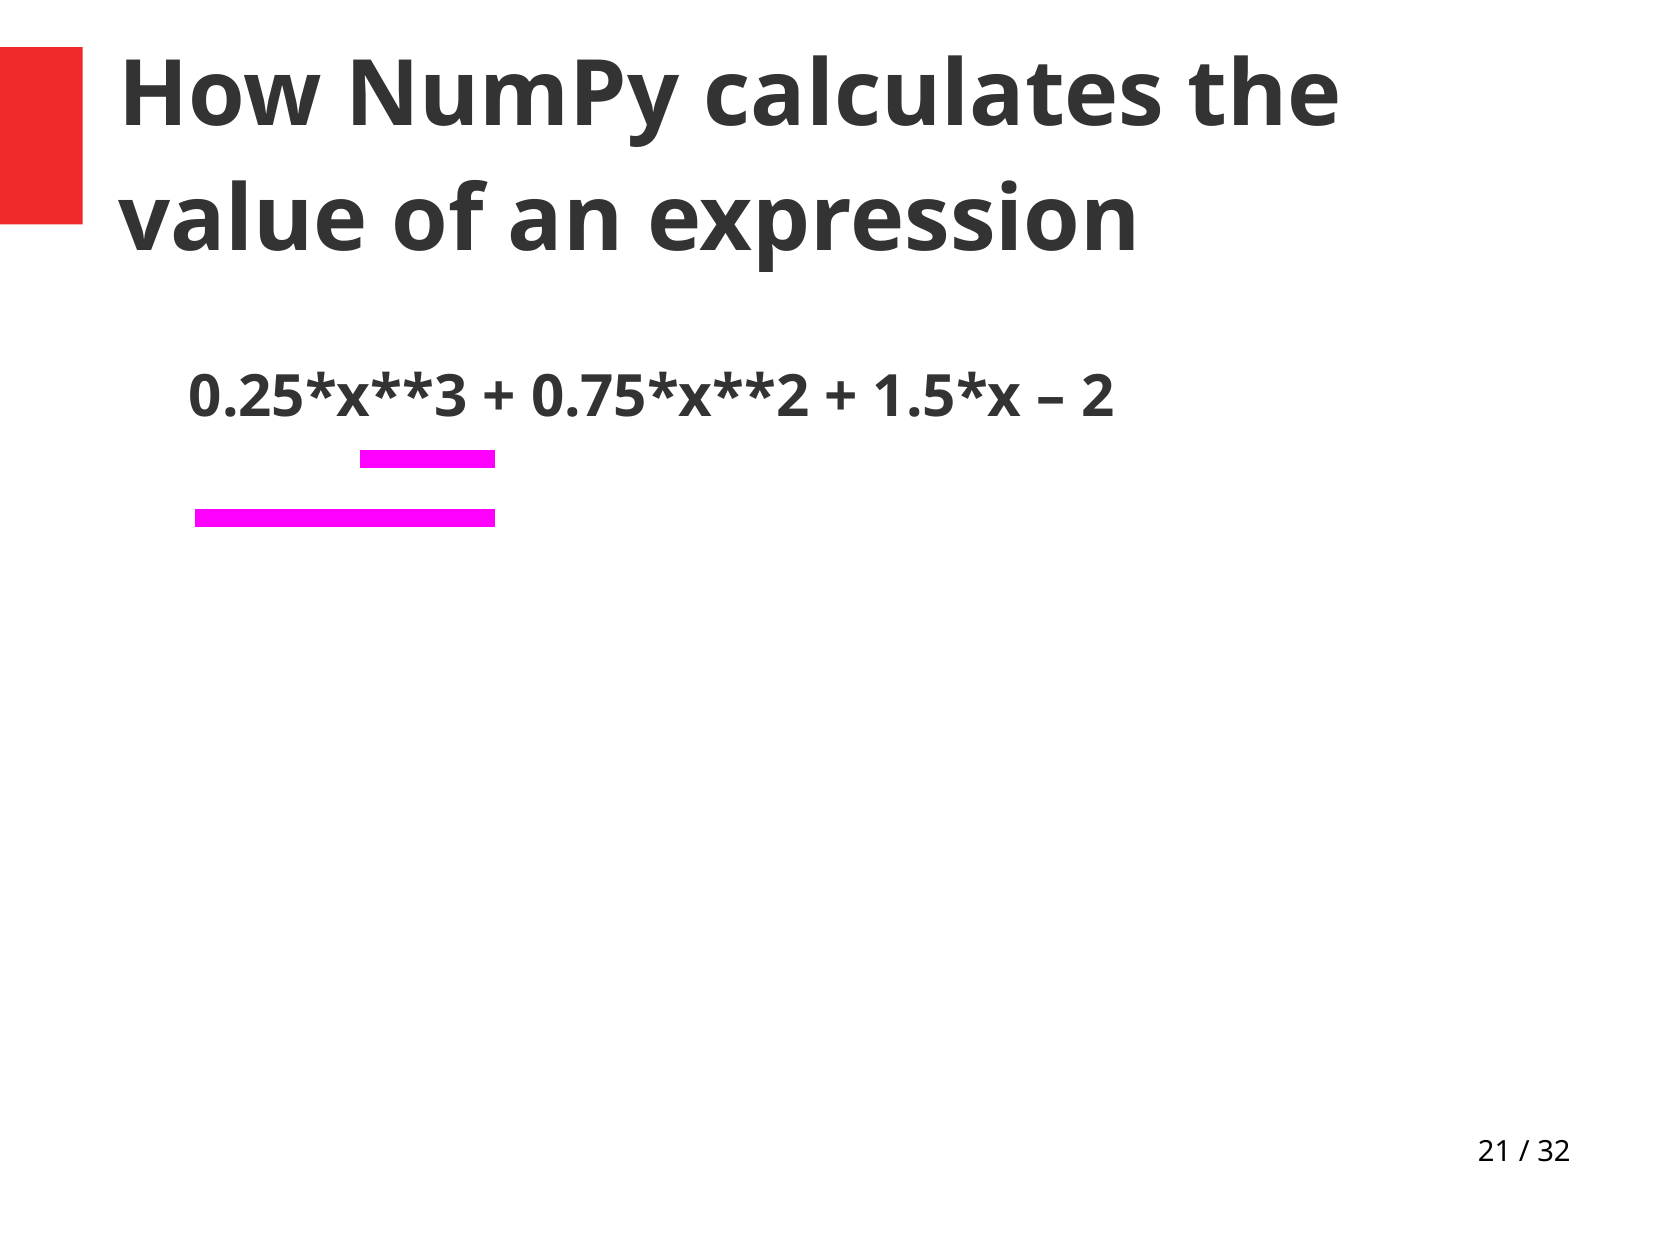

# How NumPy calculates the value of an expression
0.25*x**3 + 0.75*x**2 + 1.5*x – 2
21